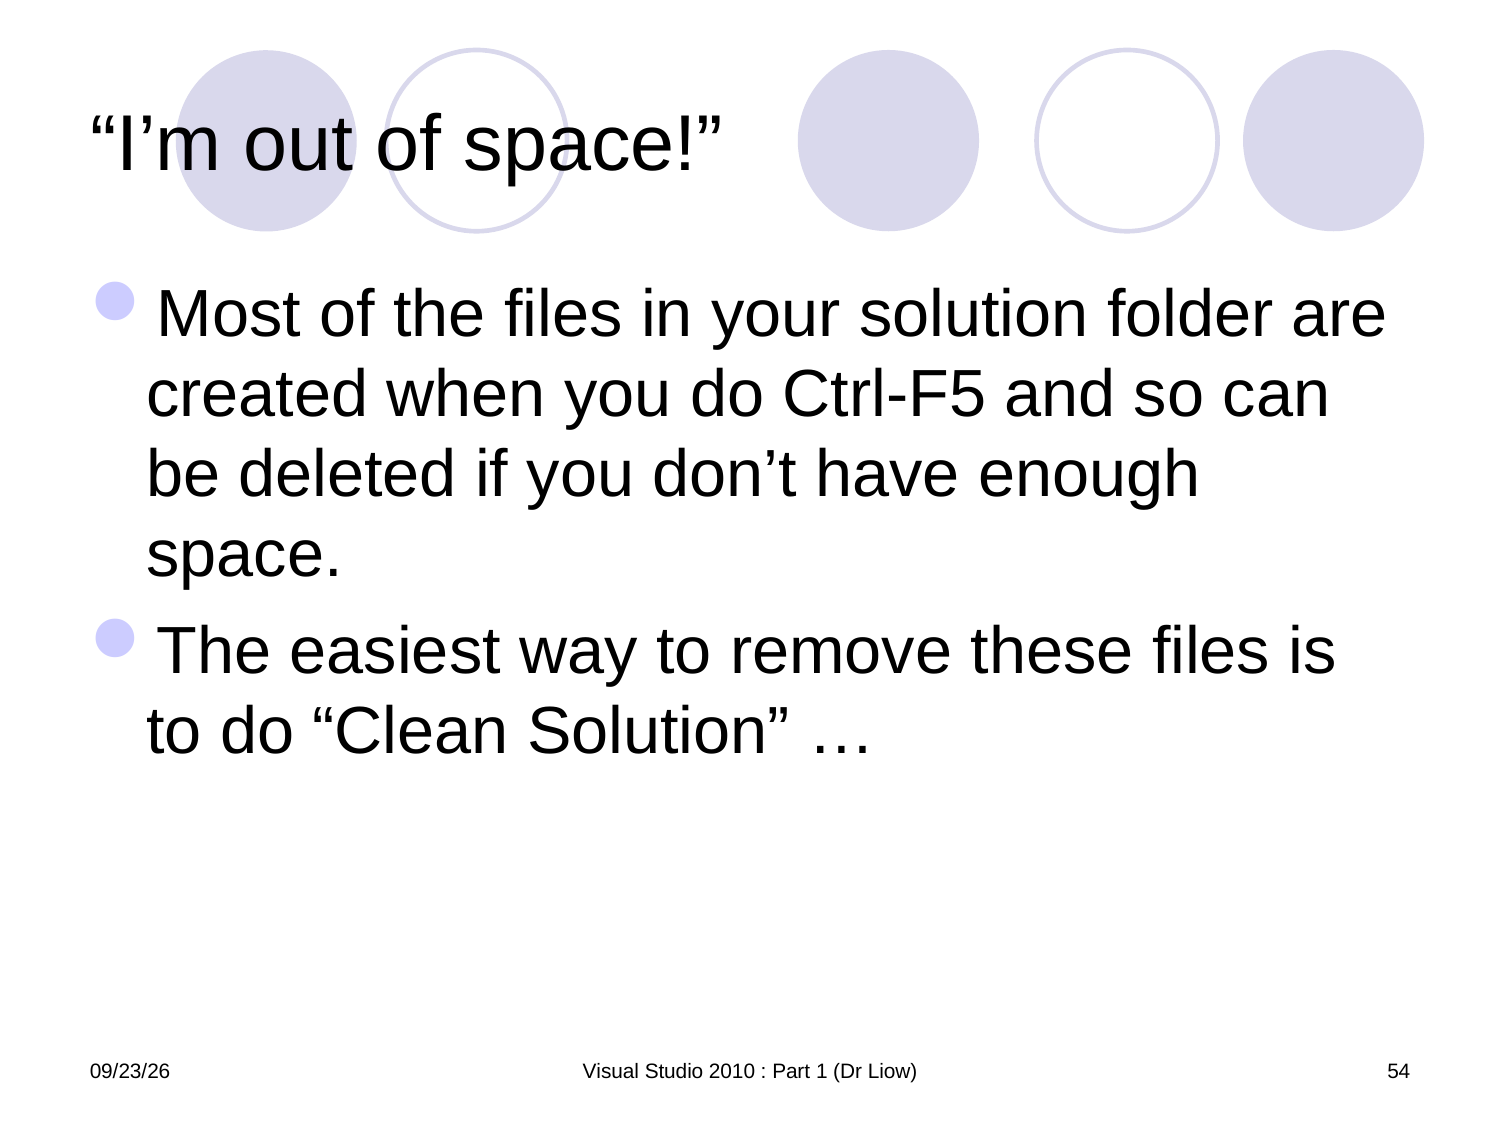

# “I’m out of space!”
Most of the files in your solution folder are created when you do Ctrl-F5 and so can be deleted if you don’t have enough space.
The easiest way to remove these files is to do “Clean Solution” …
Visual Studio 2010 : Part 1 (Dr Liow)